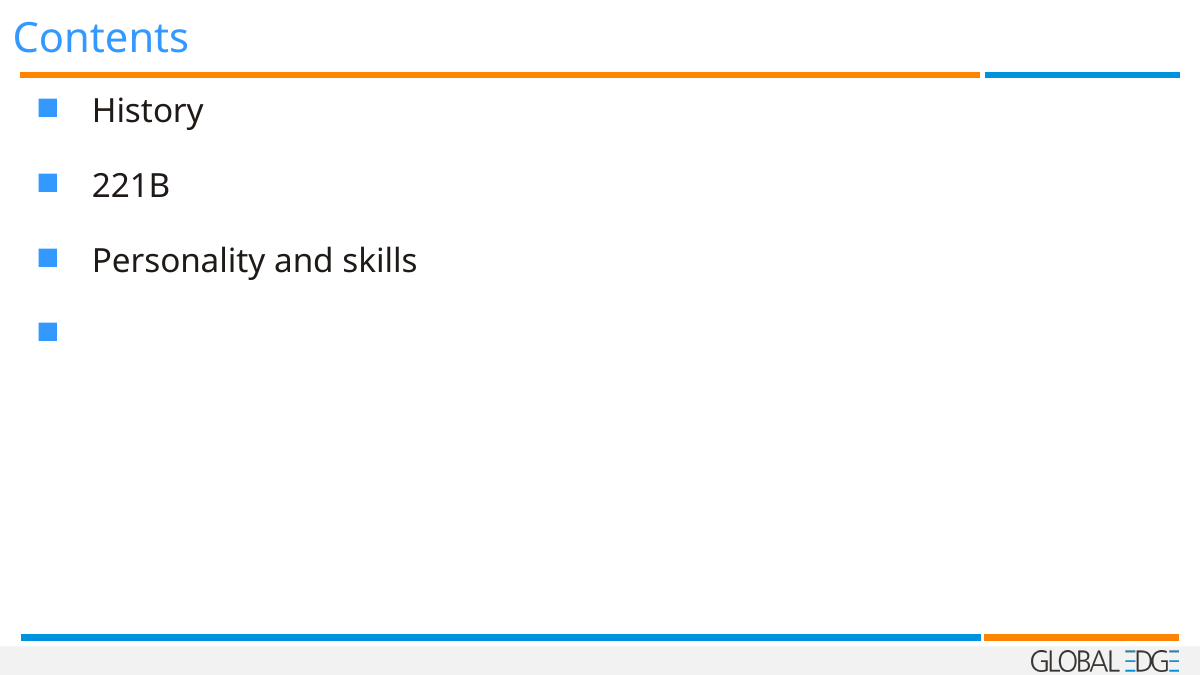

# Contents
History
221B
Personality and skills